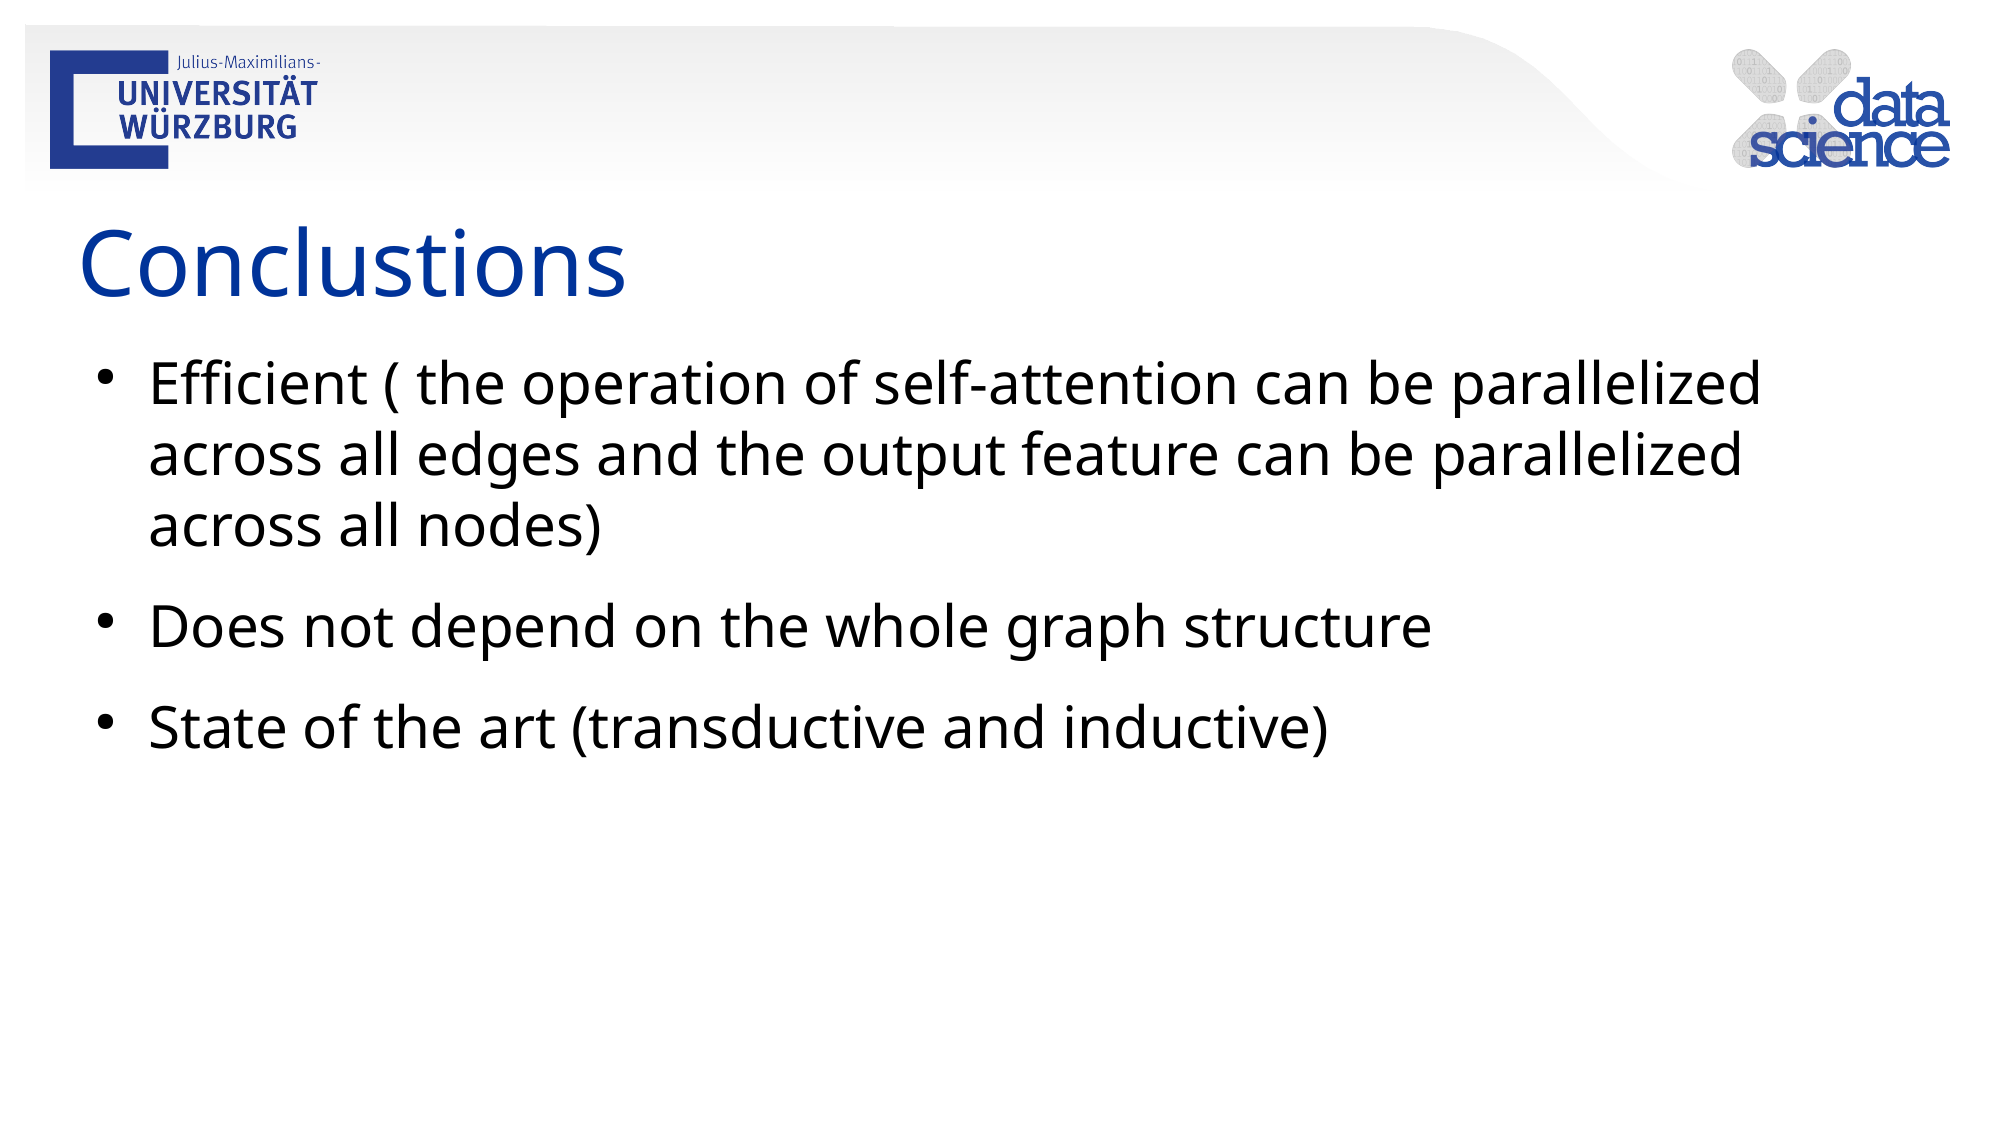

# Conclustions
Efficient ( the operation of self-attention can be parallelized across all edges and the output feature can be parallelized across all nodes)
Does not depend on the whole graph structure
State of the art (transductive and inductive)